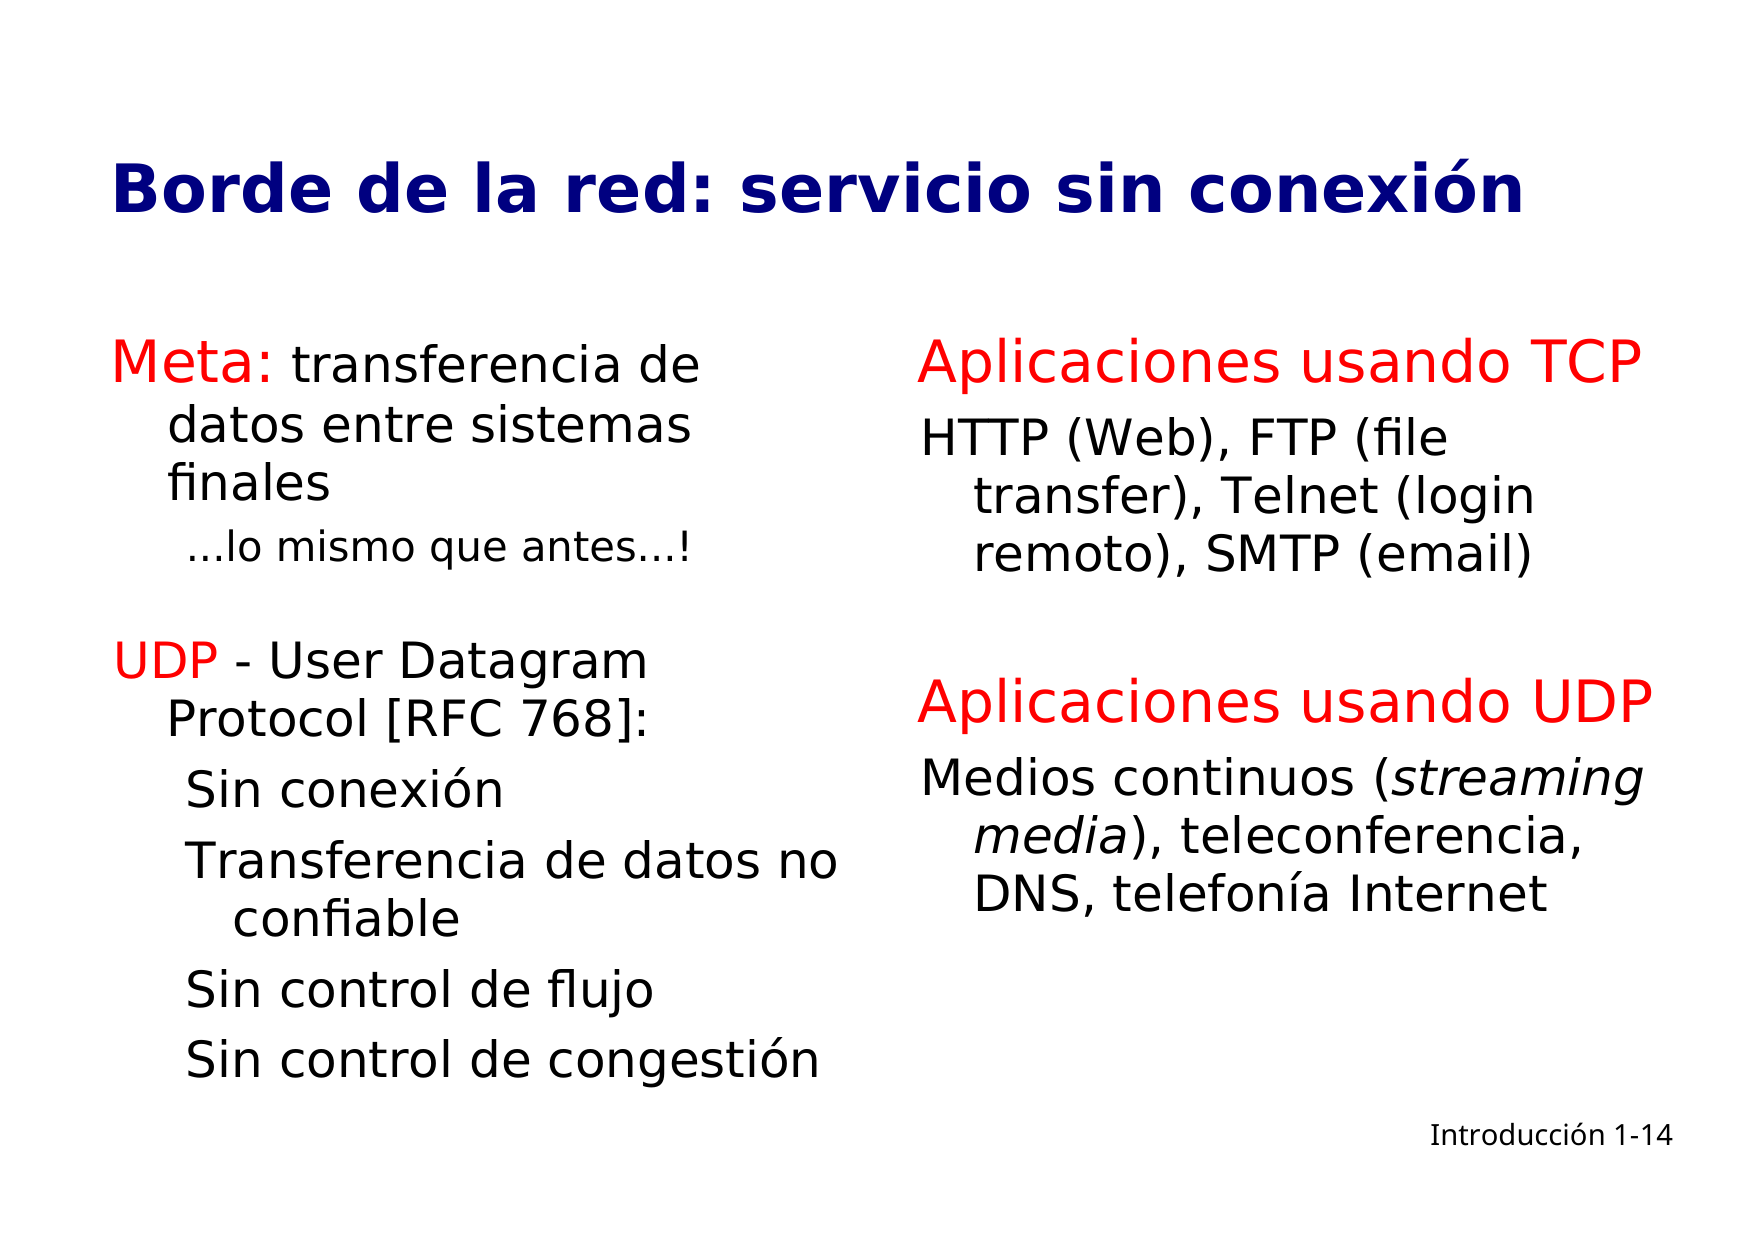

# Borde de la red: servicio sin conexión
Meta: transferencia de datos entre sistemas finales
...lo mismo que antes...!
UDP - User Datagram Protocol [RFC 768]:
Sin conexión
Transferencia de datos no confiable
Sin control de flujo
Sin control de congestión
Aplicaciones usando TCP
HTTP (Web), FTP (file transfer), Telnet (login remoto), SMTP (email)
Aplicaciones usando UDP
Medios continuos (streaming media), teleconferencia, DNS, telefonía Internet